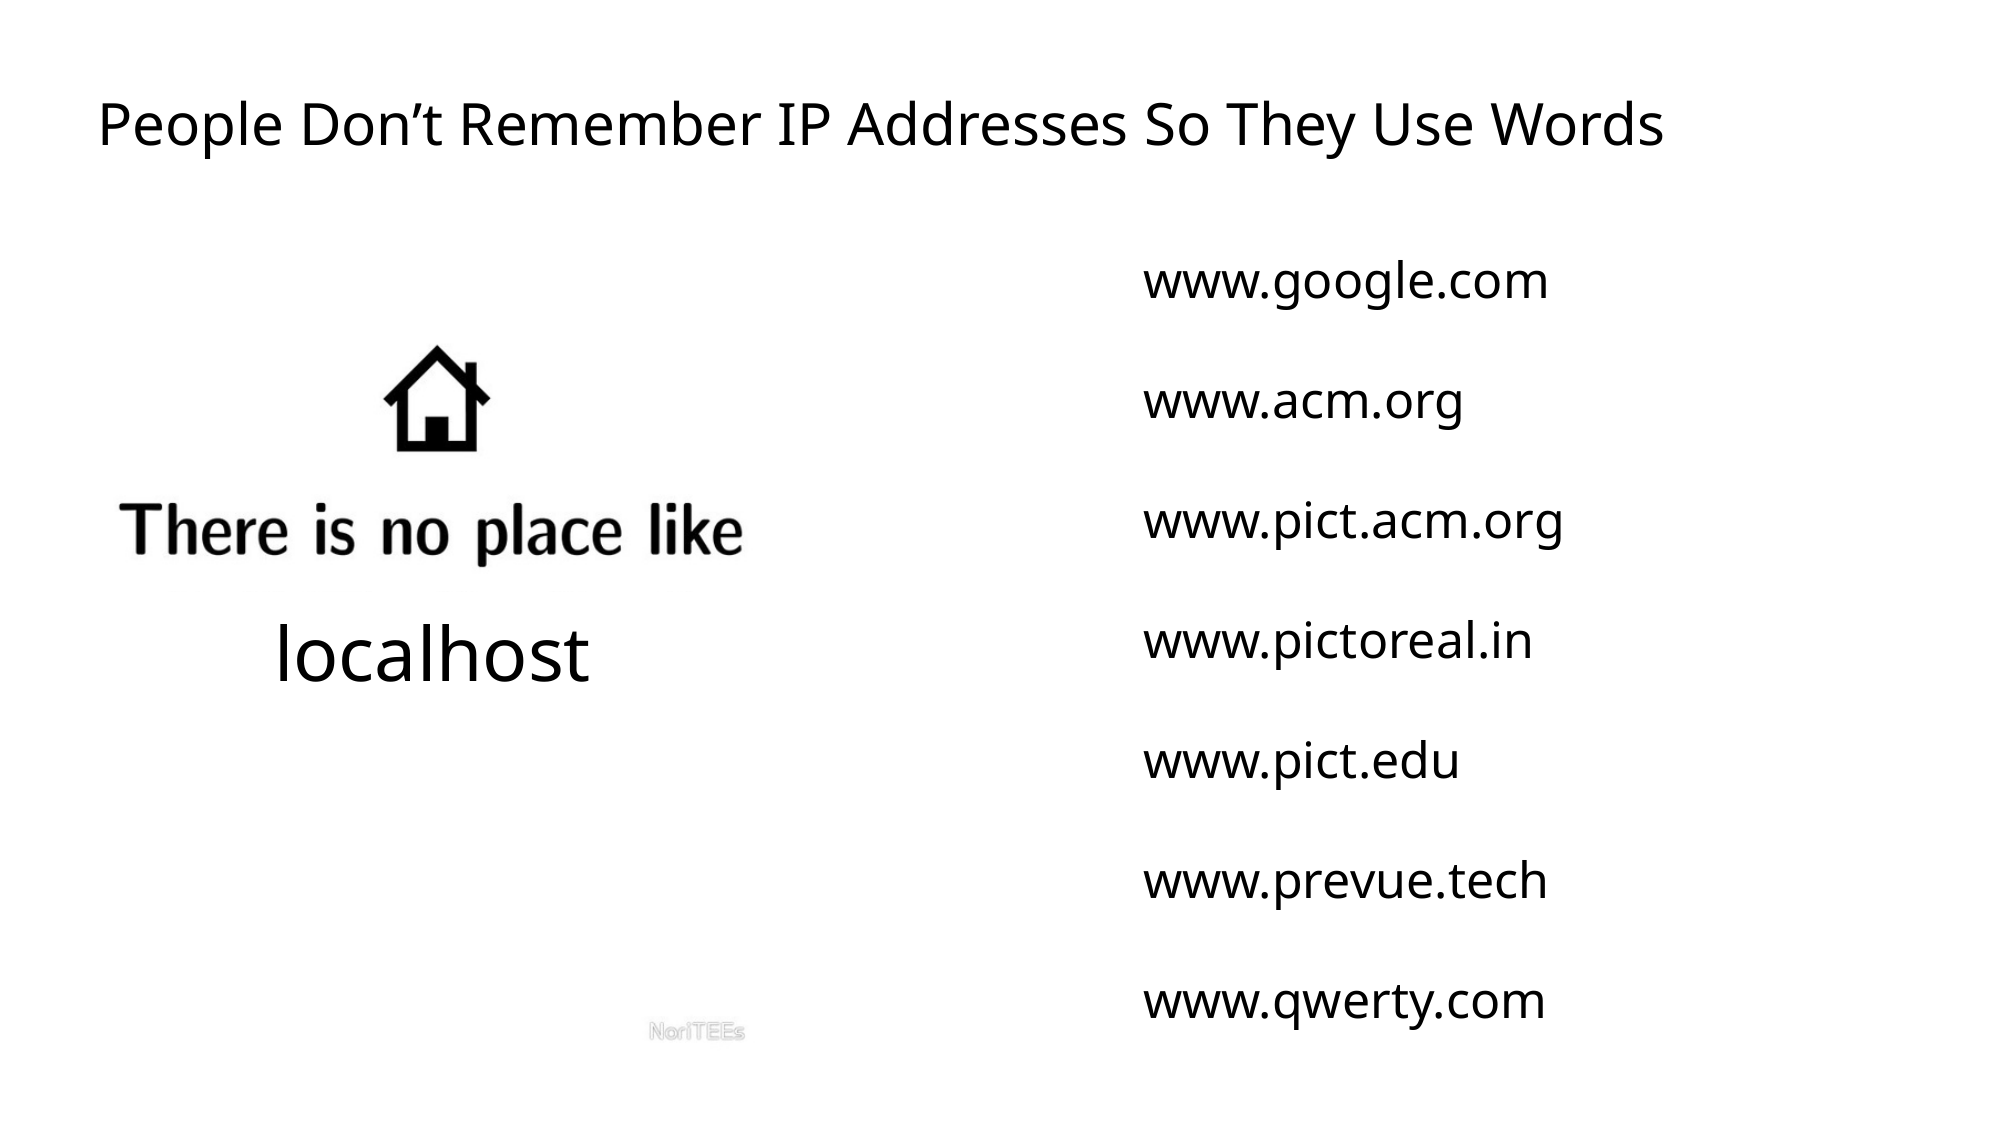

People Don’t Remember IP Addresses So They Use Words
www.google.com
www.acm.org
www.pict.acm.org
www.pictoreal.in
www.pict.edu
www.prevue.tech
www.qwerty.com
localhost